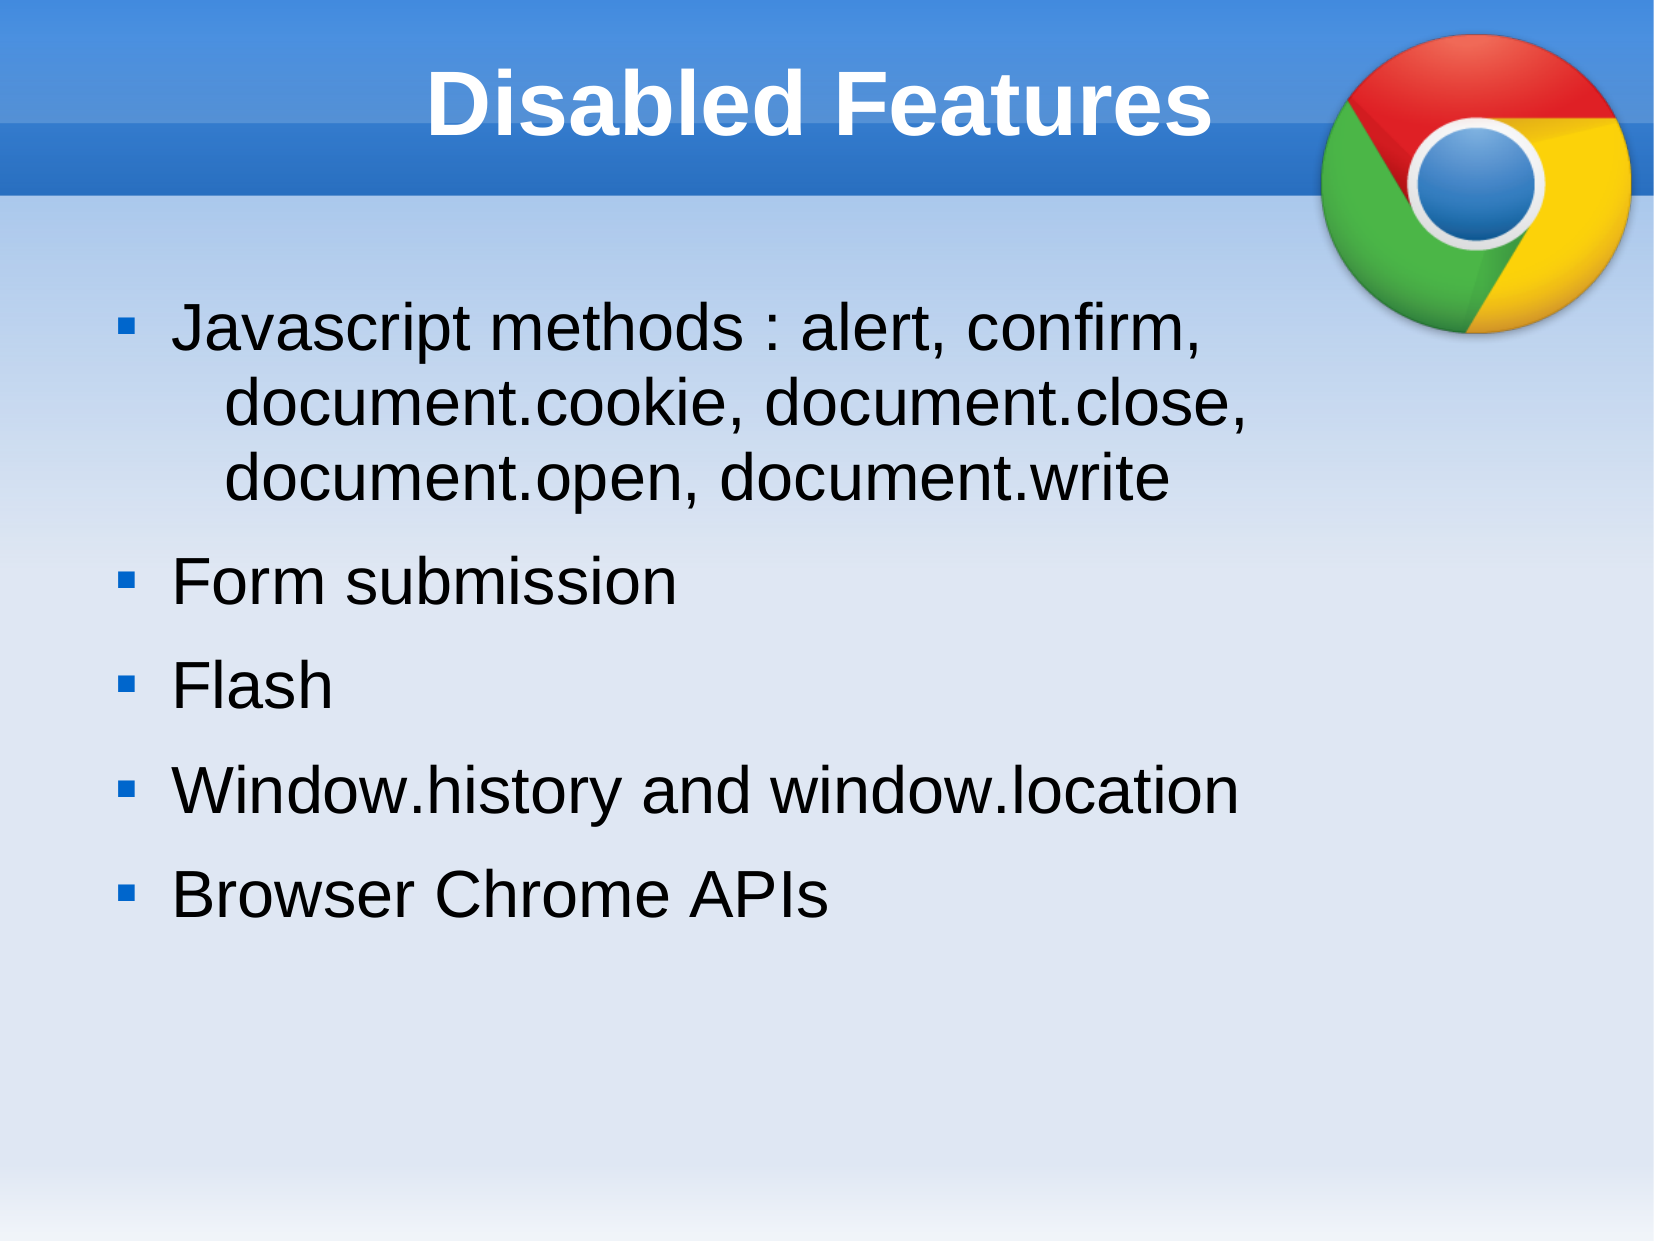

# Disabled Features
Javascript methods : alert, confirm, document.cookie, document.close, document.open, document.write
Form submission
Flash
Window.history and window.location
Browser Chrome APIs